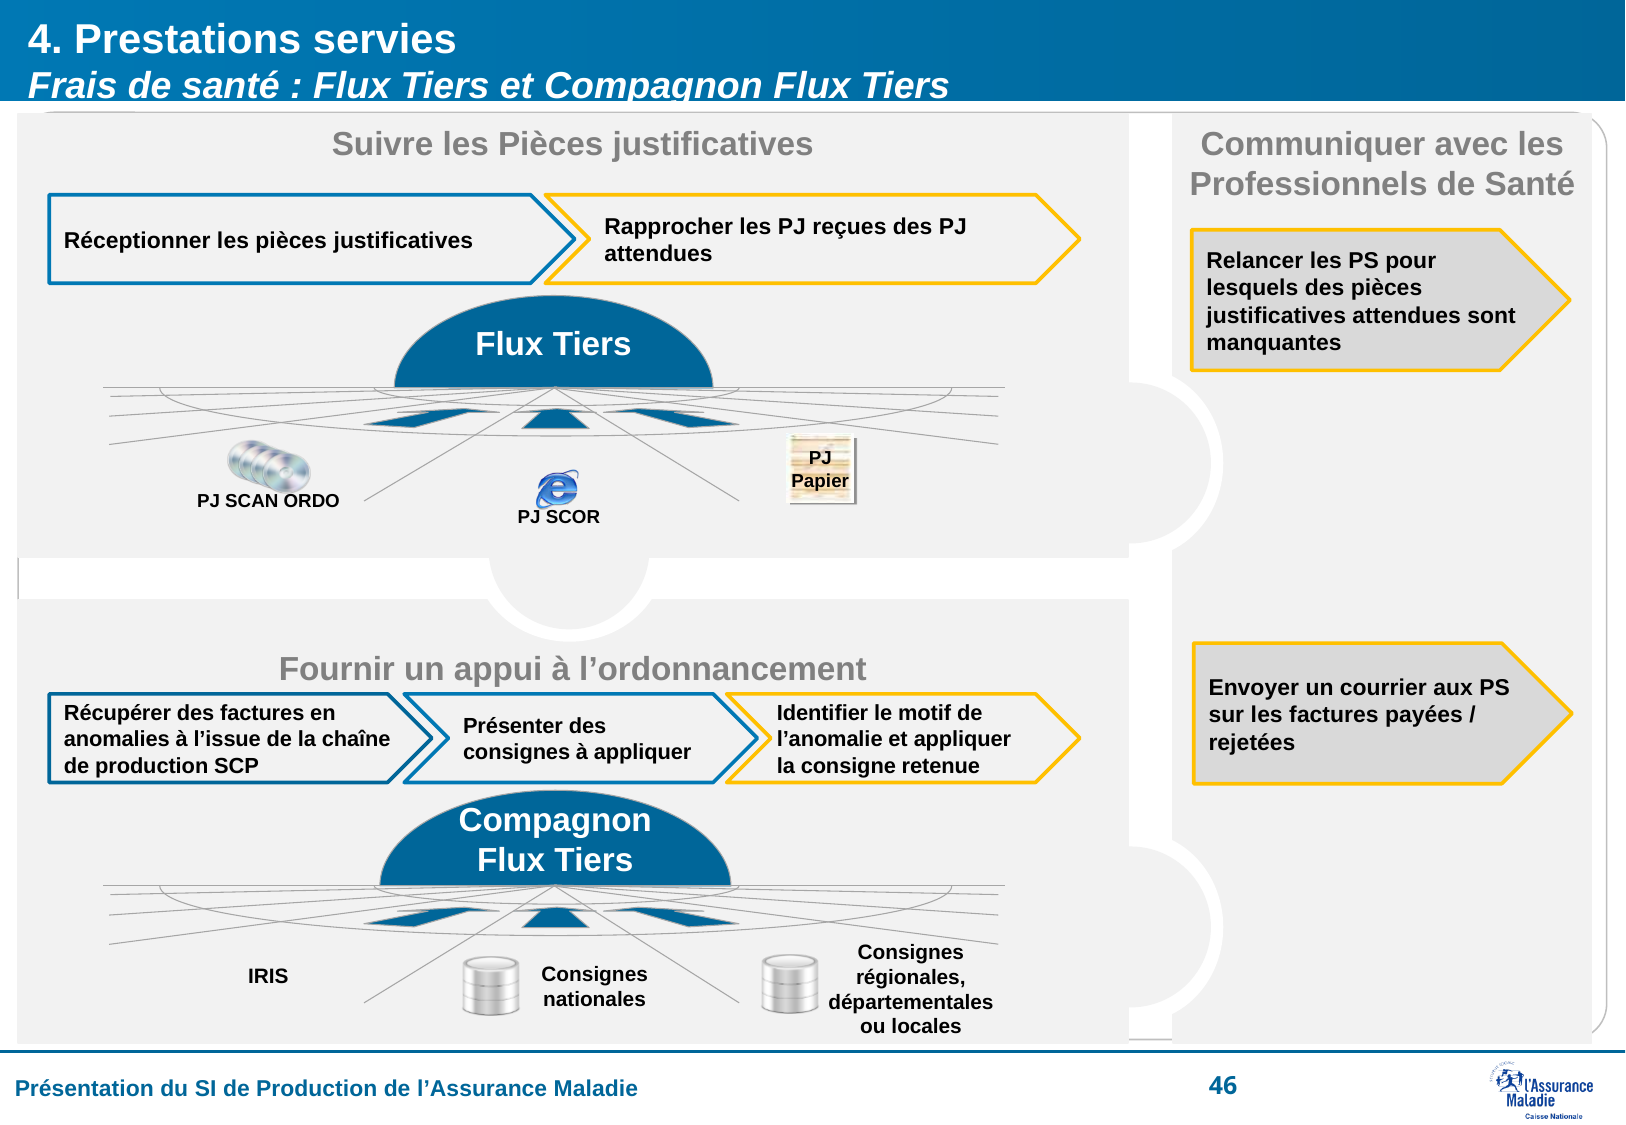

# 4. Prestations servies Frais de santé : Flux Tiers et Compagnon Flux Tiers
Suivre les Pièces justificatives
Communiquer avec les Professionnels de Santé
Réceptionner les pièces justificatives
Rapprocher les PJ reçues des PJ attendues
Relancer les PS pour lesquels des pièces justificatives attendues sont manquantes
Flux Tiers
PJ
Papier
PJ SCAN ORDO
PJ SCOR
Fournir un appui à l’ordonnancement
Envoyer un courrier aux PS sur les factures payées / rejetées
Récupérer des factures en anomalies à l’issue de la chaîne de production SCP
Présenter des consignes à appliquer
Identifier le motif de l’anomalie et appliquer la consigne retenue
Compagnon
Flux Tiers
IRIS
Consignes régionales, départementales ou locales
Consignes nationales